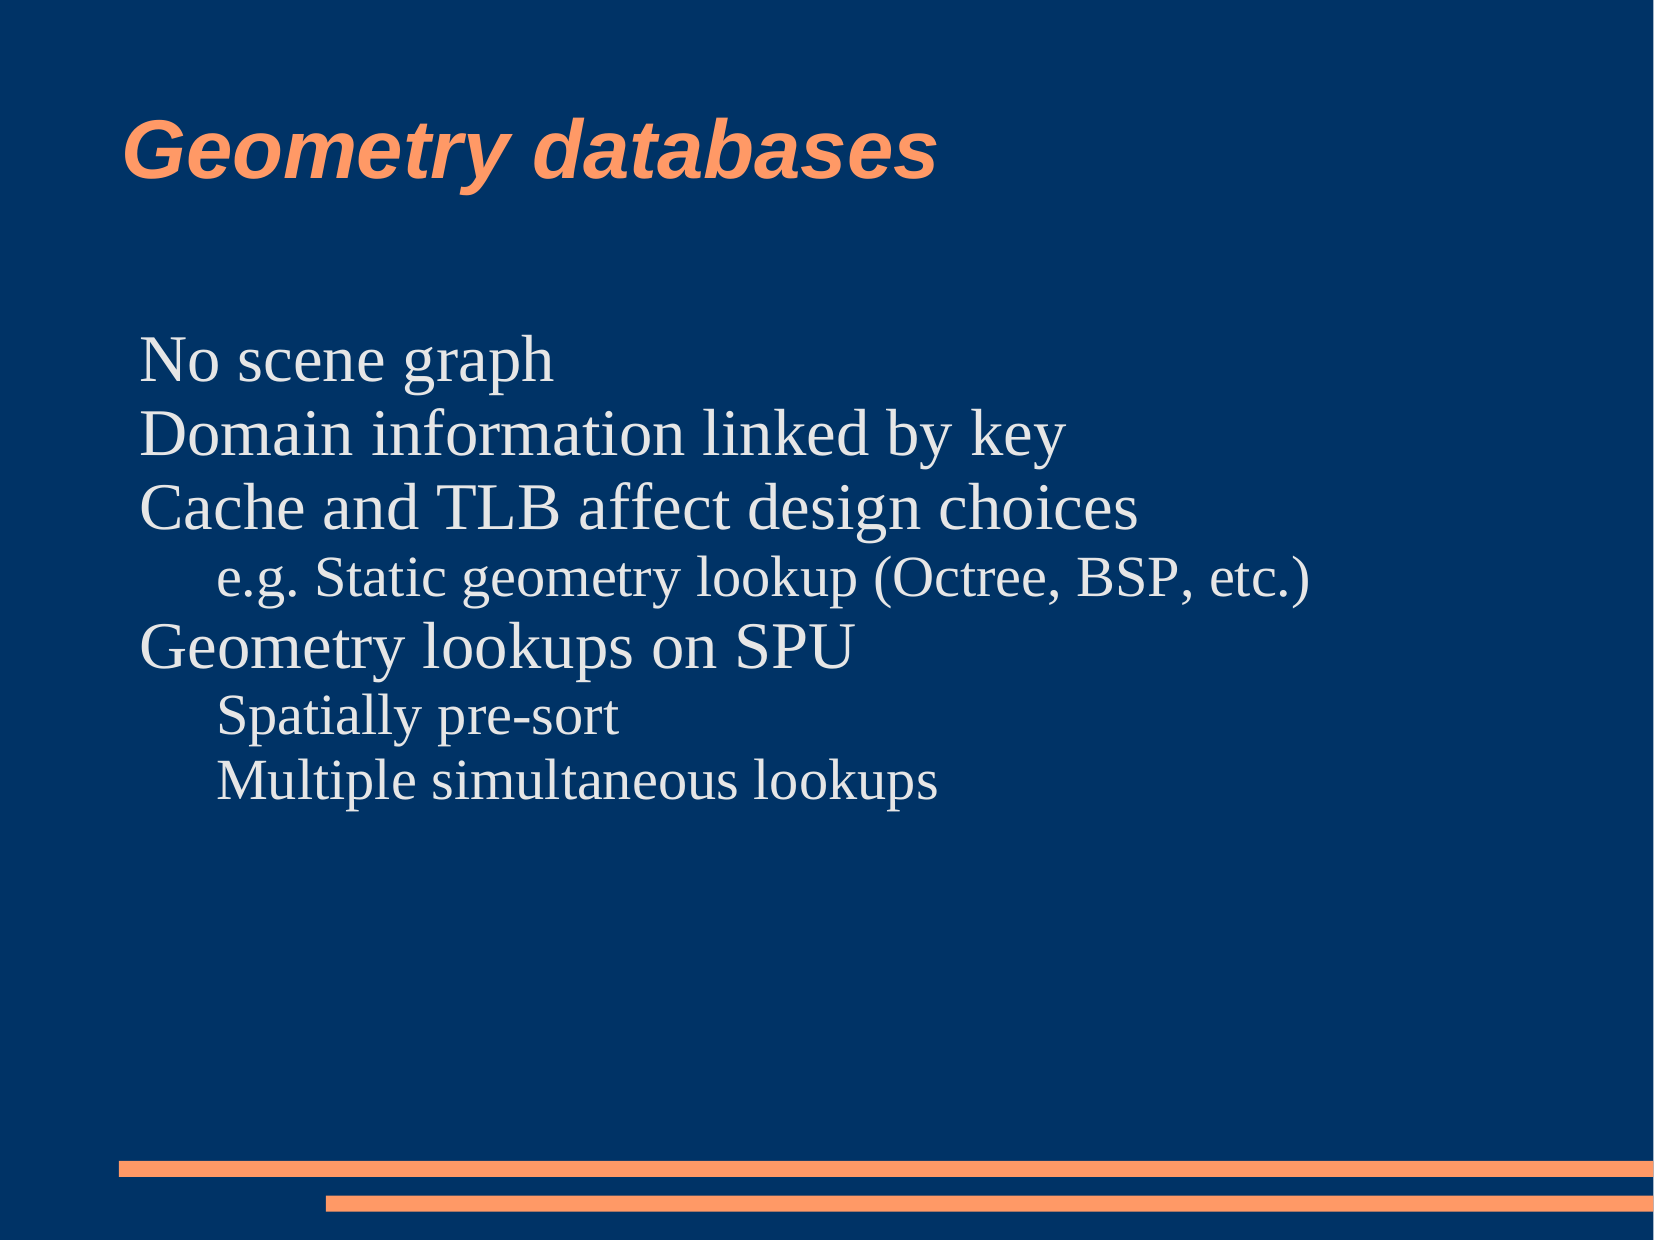

# Geometry databases
No scene graph
Domain information linked by key
Cache and TLB affect design choices
e.g. Static geometry lookup (Octree, BSP, etc.)
Geometry lookups on SPU
Spatially pre-sort
Multiple simultaneous lookups